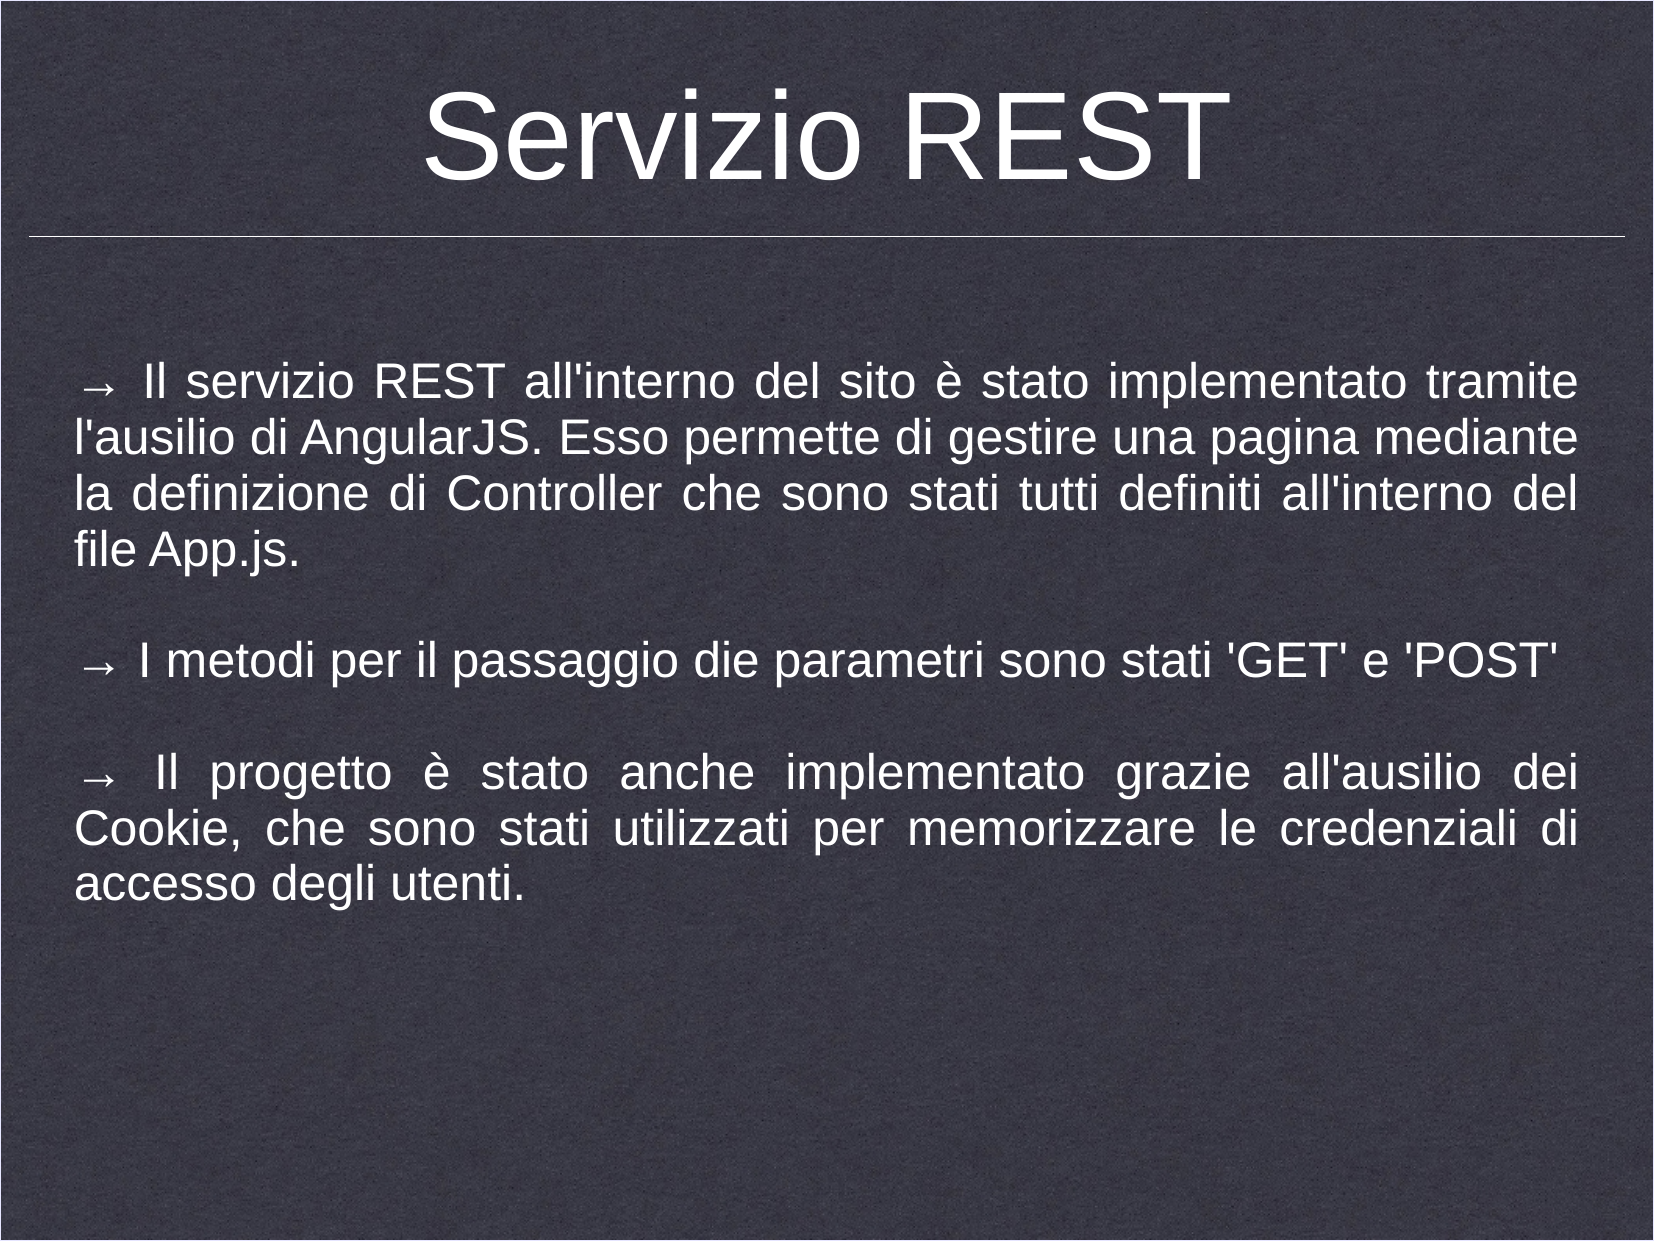

Servizio REST
→ Il servizio REST all'interno del sito è stato implementato tramite l'ausilio di AngularJS. Esso permette di gestire una pagina mediante la definizione di Controller che sono stati tutti definiti all'interno del file App.js.
→ I metodi per il passaggio die parametri sono stati 'GET' e 'POST'
→ Il progetto è stato anche implementato grazie all'ausilio dei Cookie, che sono stati utilizzati per memorizzare le credenziali di accesso degli utenti.